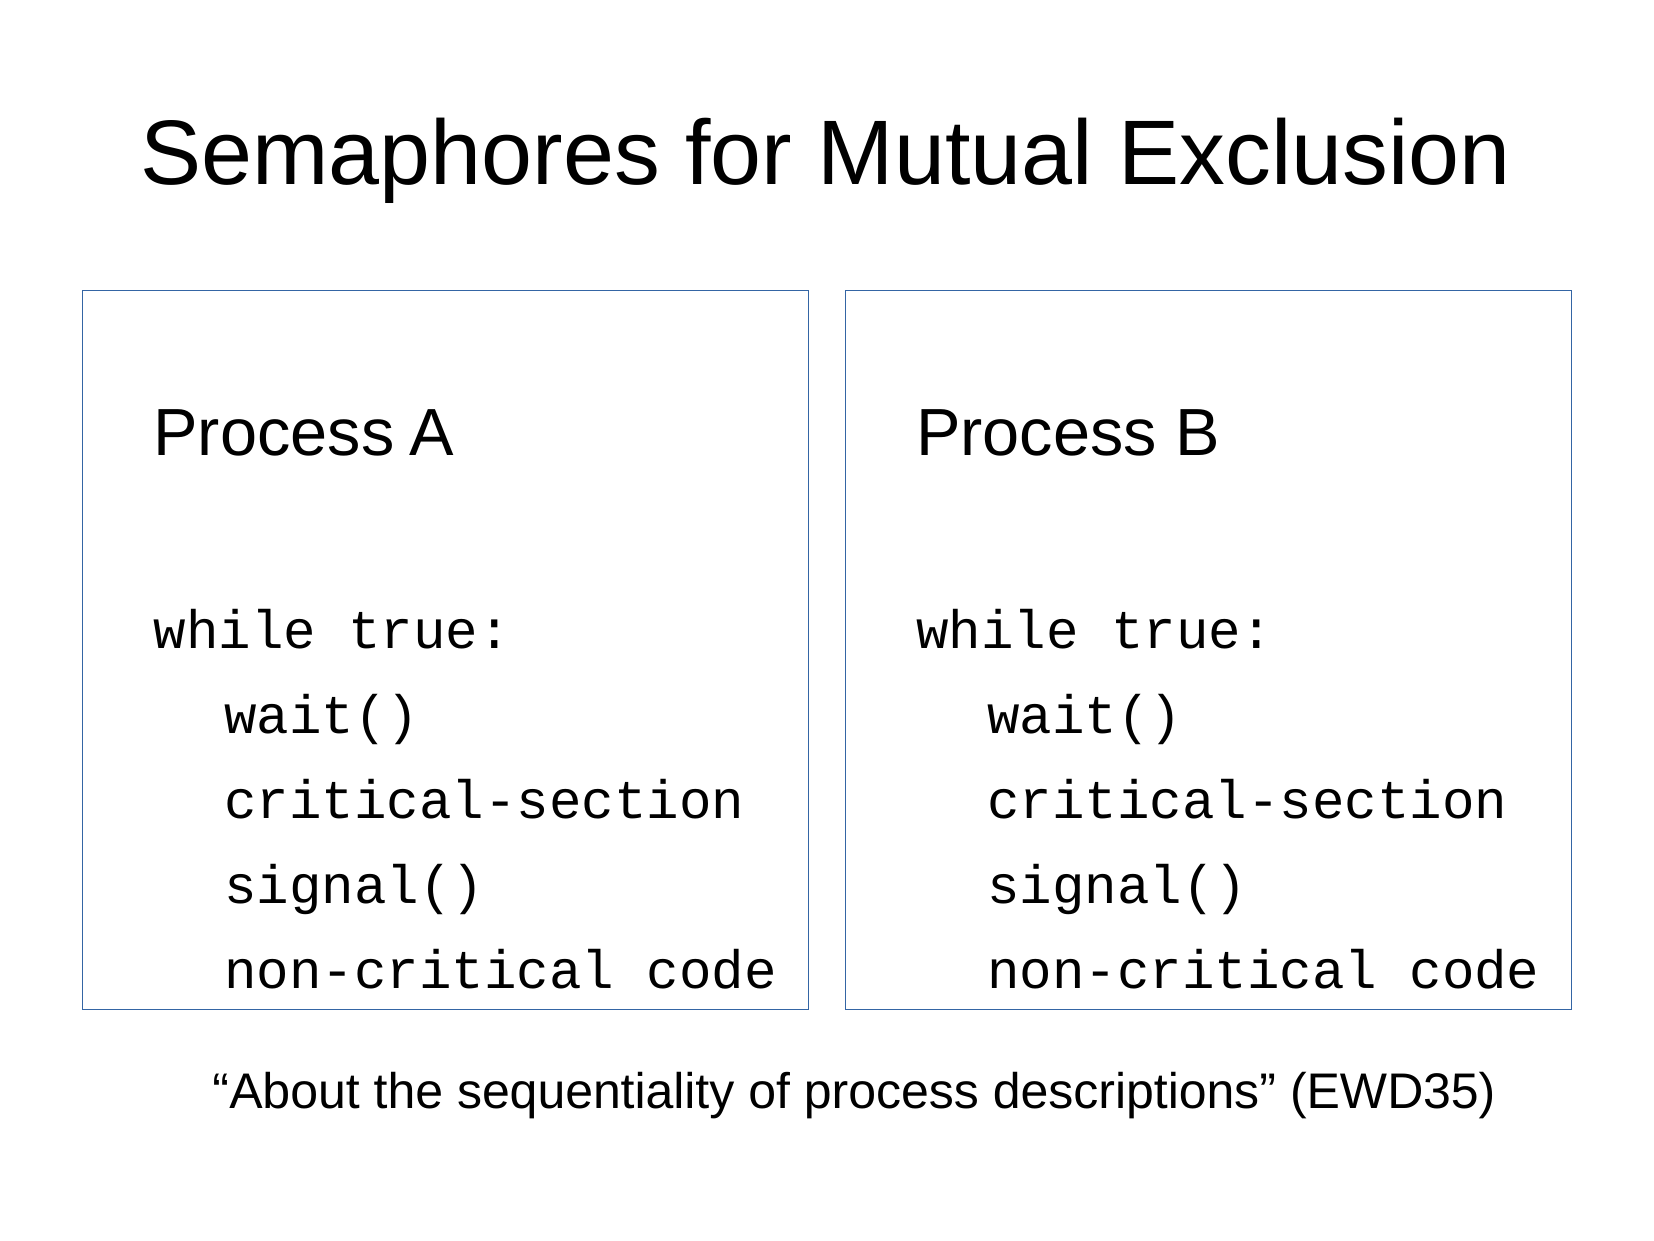

# Semaphores for Mutual Exclusion
Process A
while true:
wait()
critical-section
signal()
non-critical code
Process B
while true:
wait()
critical-section
signal()
non-critical code
“About the sequentiality of process descriptions” (EWD35)